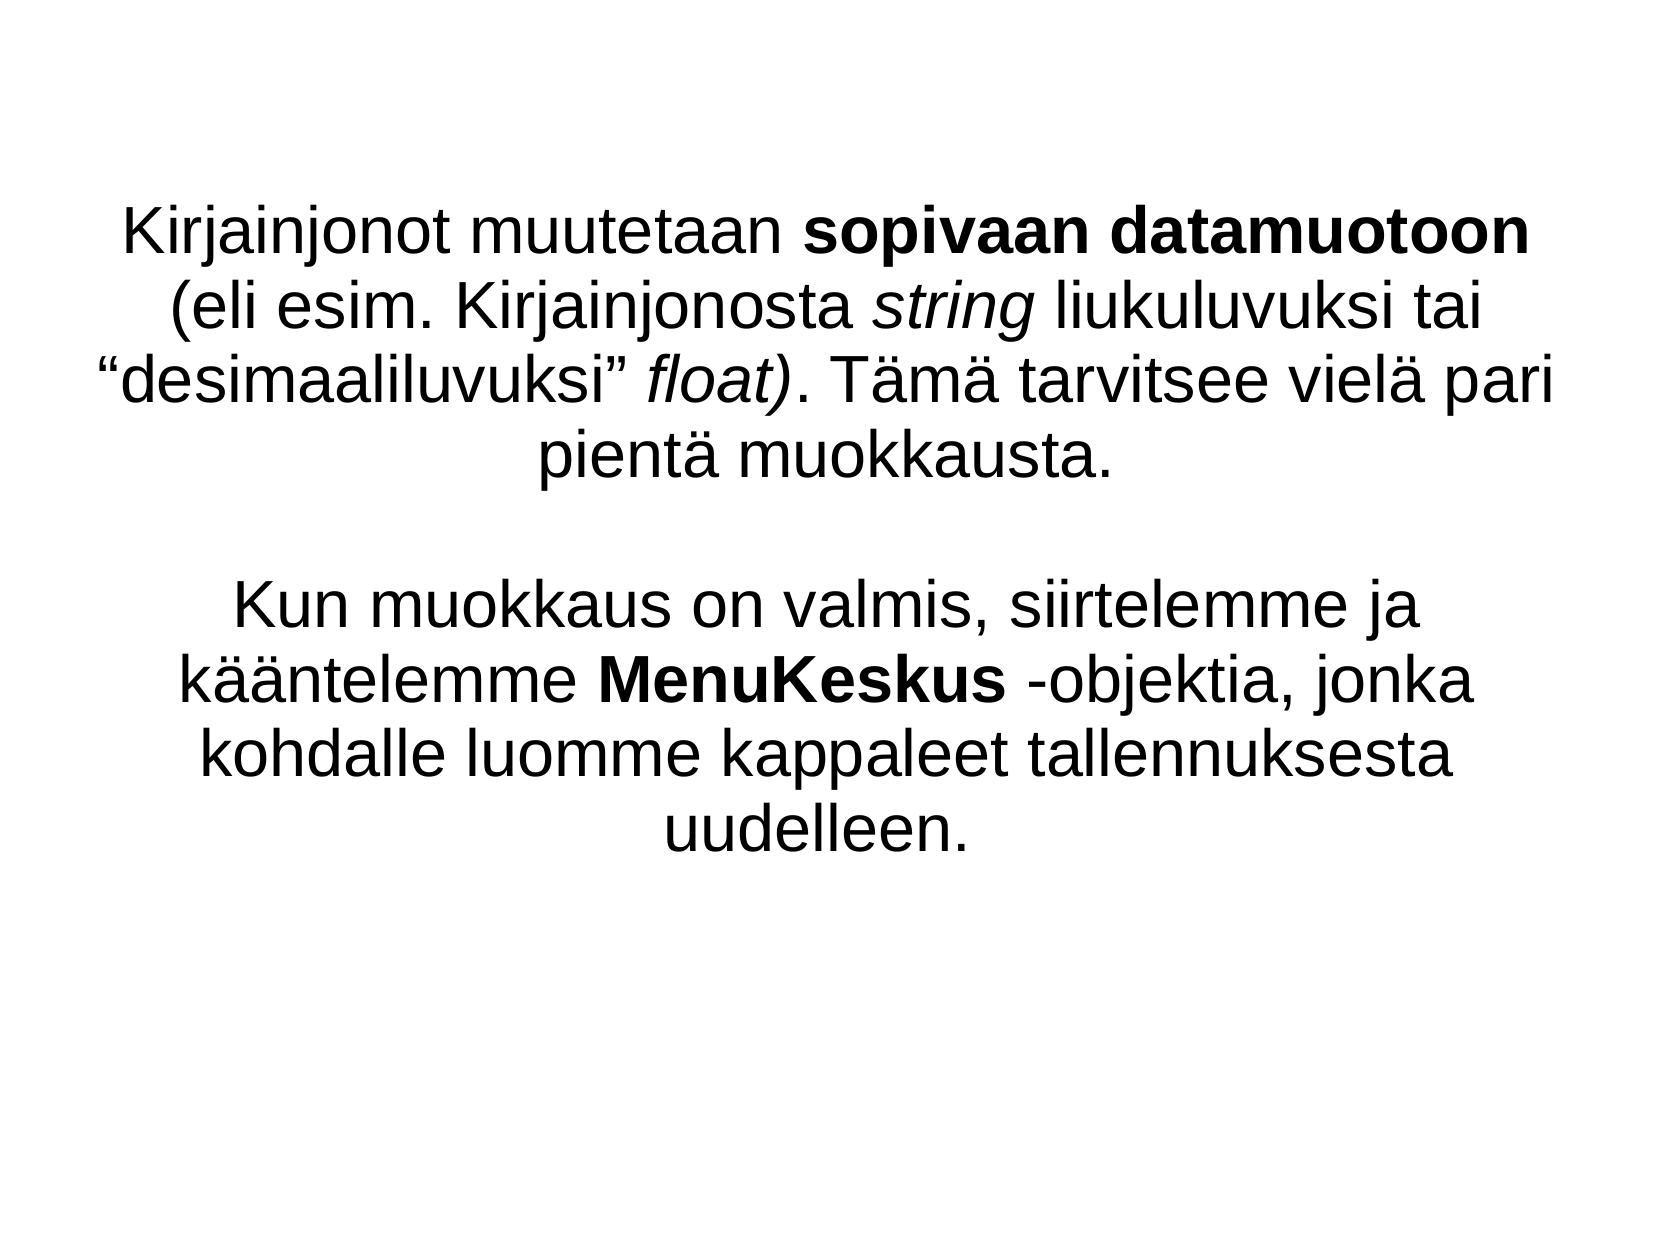

# Kirjainjonot muutetaan sopivaan datamuotoon (eli esim. Kirjainjonosta string liukuluvuksi tai “desimaaliluvuksi” float). Tämä tarvitsee vielä pari pientä muokkausta.
Kun muokkaus on valmis, siirtelemme ja kääntelemme MenuKeskus -objektia, jonka kohdalle luomme kappaleet tallennuksesta uudelleen.